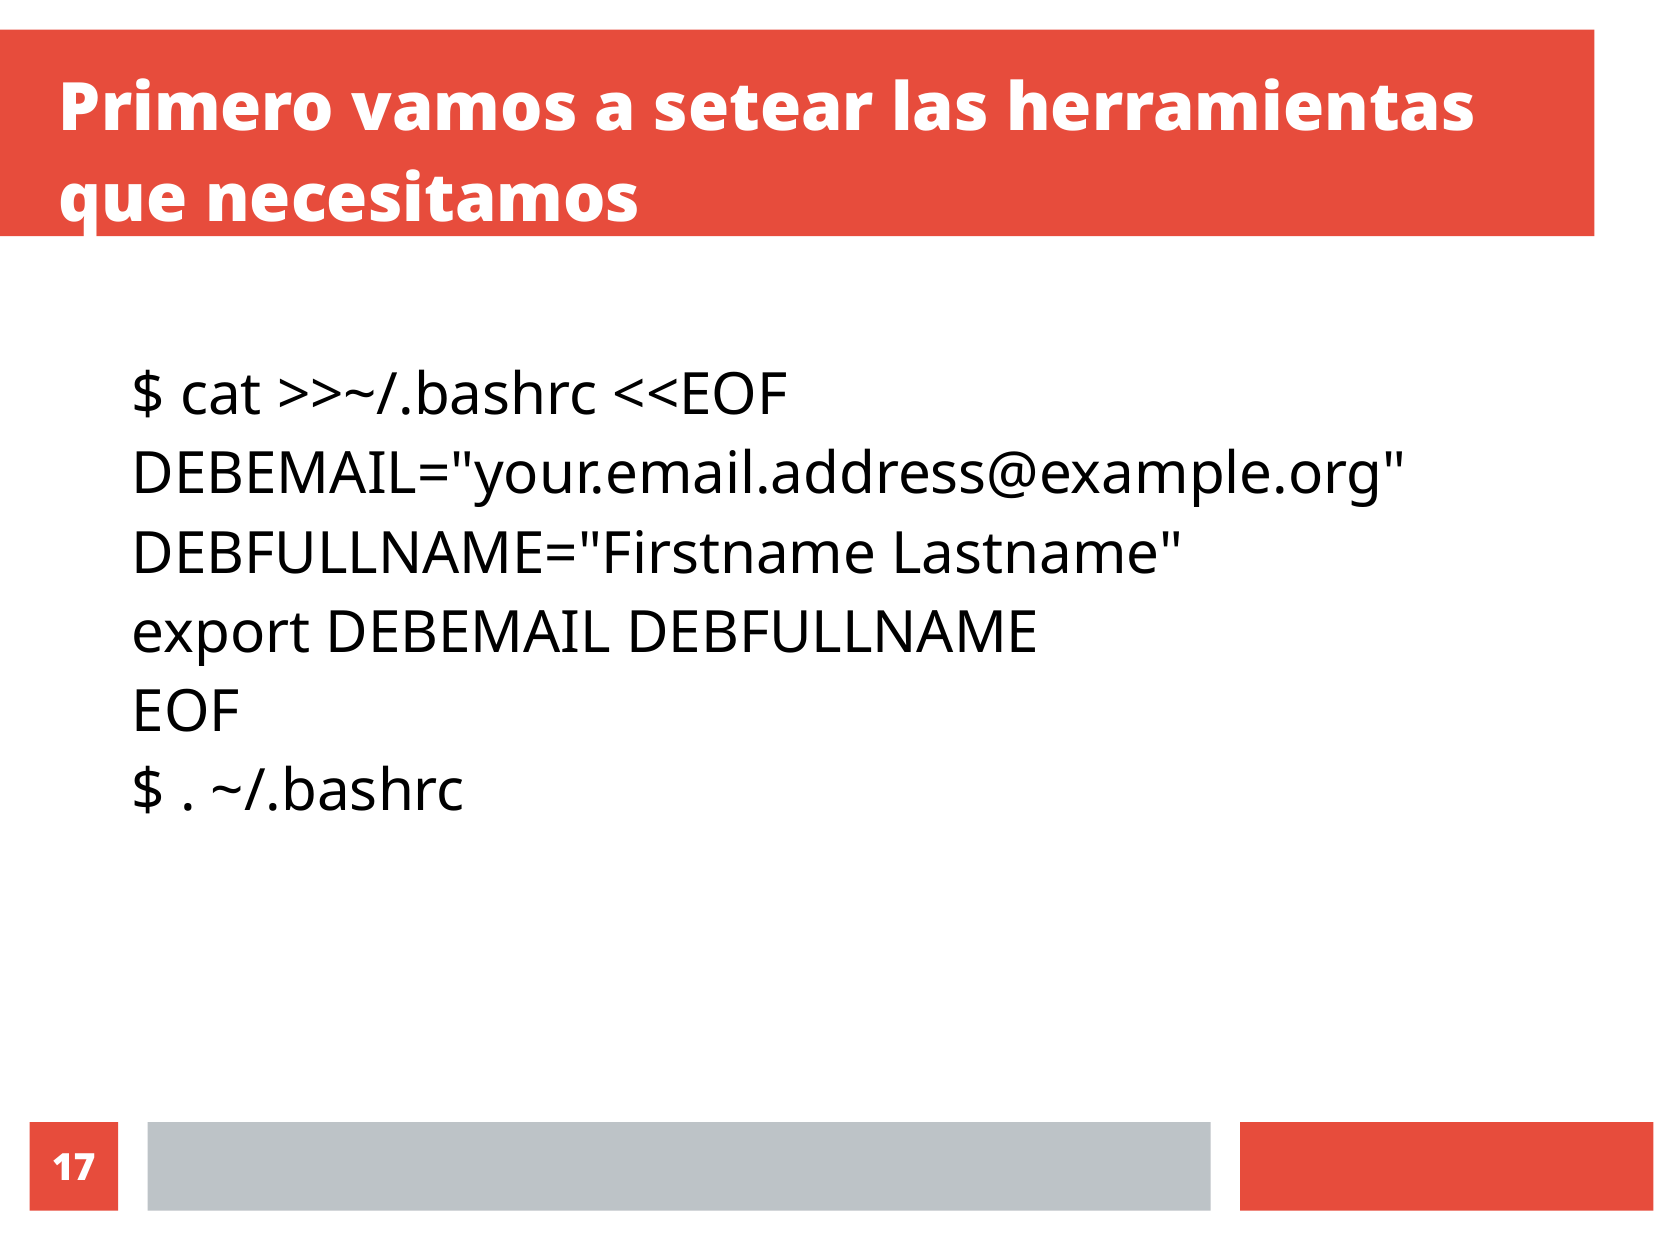

# Primero vamos a setear las herramientas que necesitamos
$ cat >>~/.bashrc <<EOF
DEBEMAIL="your.email.address@example.org"
DEBFULLNAME="Firstname Lastname"
export DEBEMAIL DEBFULLNAME
EOF
$ . ~/.bashrc
17